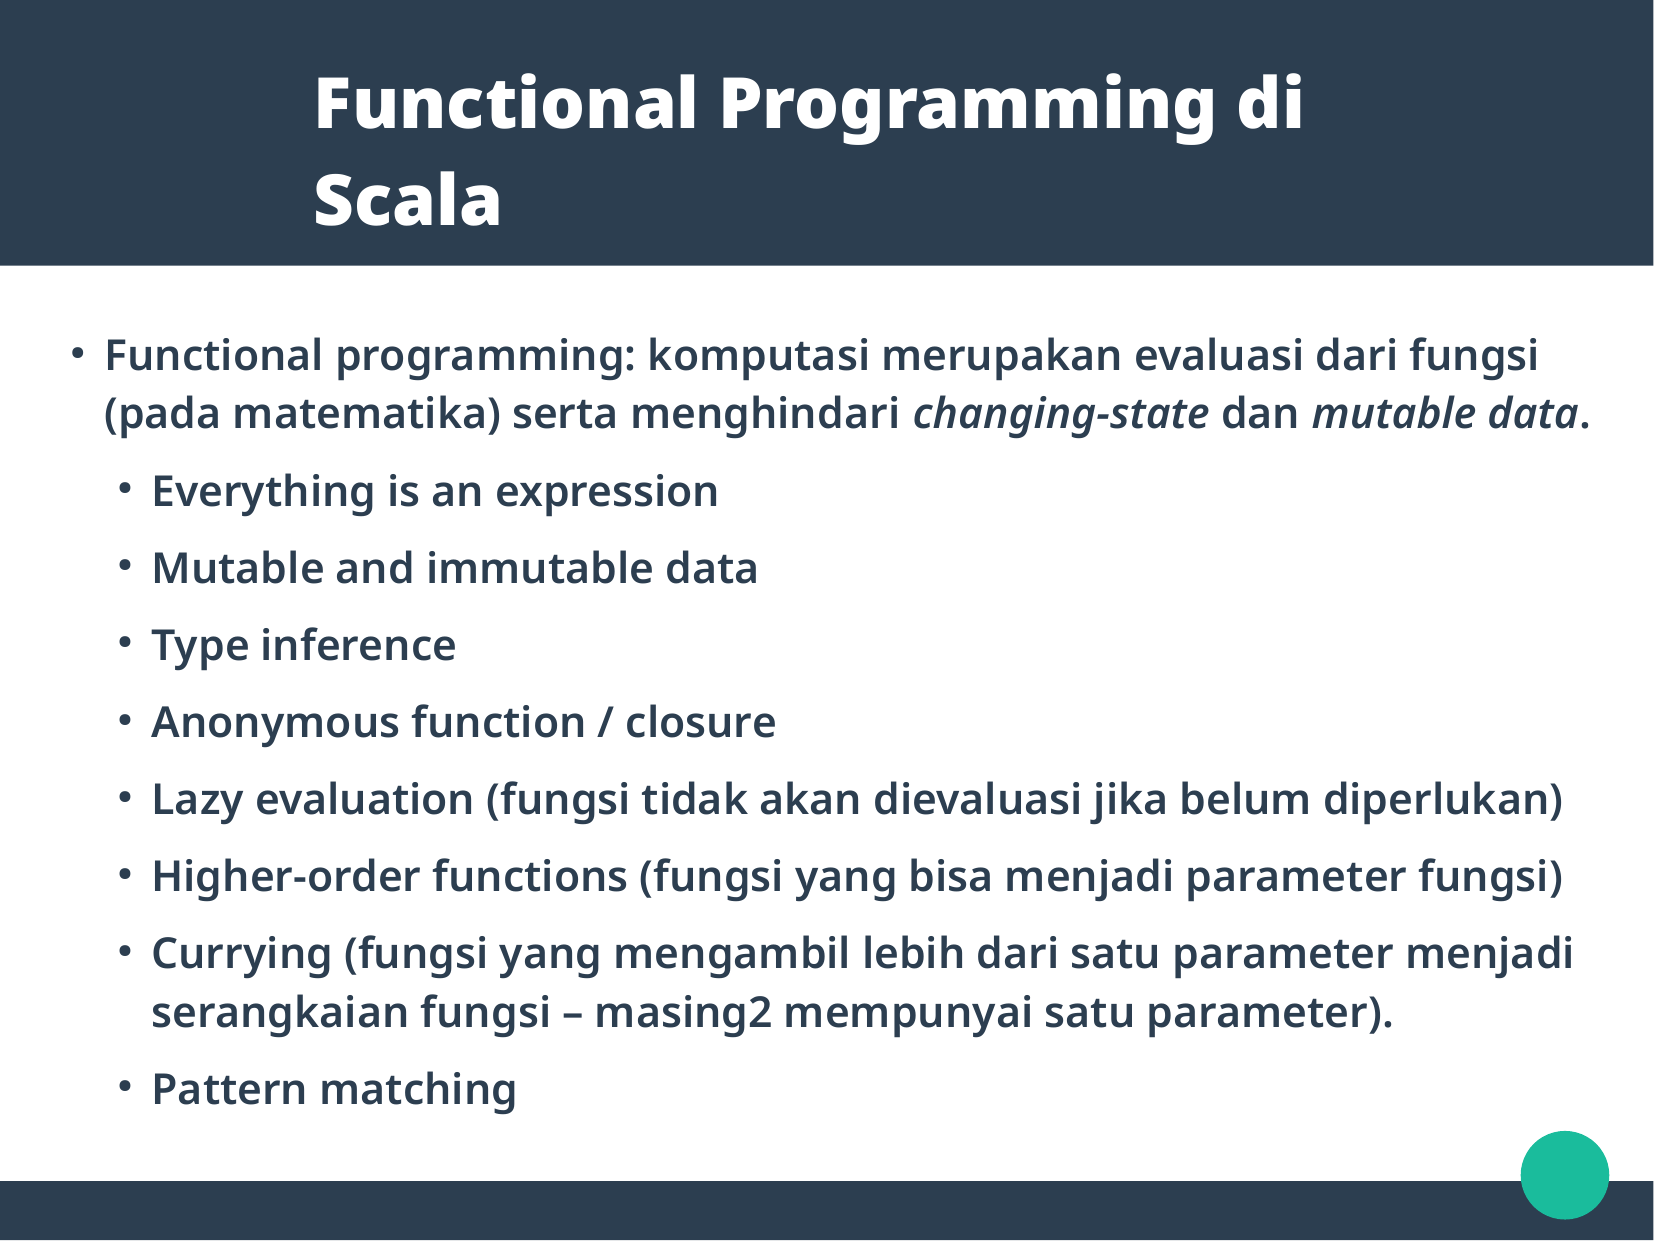

# Functional Programming di Scala
Functional programming: komputasi merupakan evaluasi dari fungsi (pada matematika) serta menghindari changing-state dan mutable data.
Everything is an expression
Mutable and immutable data
Type inference
Anonymous function / closure
Lazy evaluation (fungsi tidak akan dievaluasi jika belum diperlukan)
Higher-order functions (fungsi yang bisa menjadi parameter fungsi)
Currying (fungsi yang mengambil lebih dari satu parameter menjadi serangkaian fungsi – masing2 mempunyai satu parameter).
Pattern matching